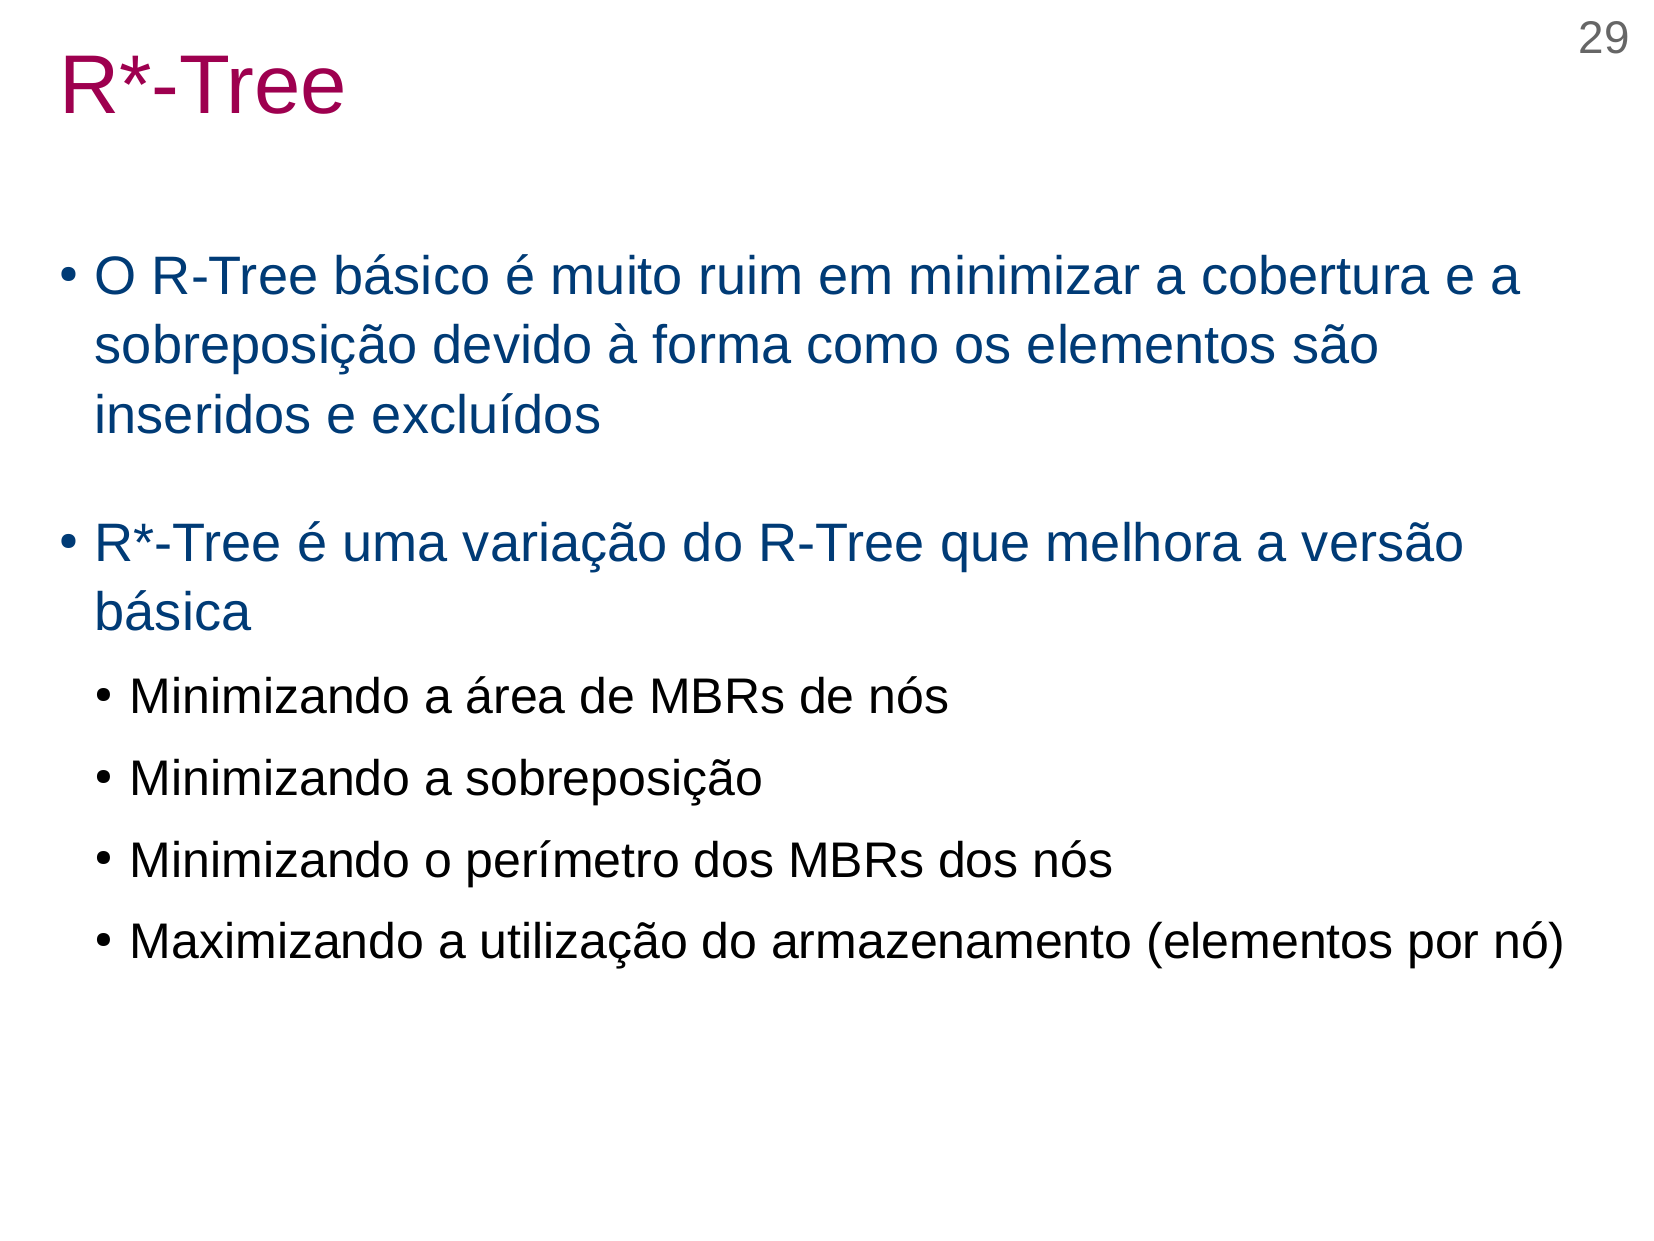

29
# R*-Tree
O R-Tree básico é muito ruim em minimizar a cobertura e a sobreposição devido à forma como os elementos são inseridos e excluídos
R*-Tree é uma variação do R-Tree que melhora a versão básica
Minimizando a área de MBRs de nós
Minimizando a sobreposição
Minimizando o perímetro dos MBRs dos nós
Maximizando a utilização do armazenamento (elementos por nó)